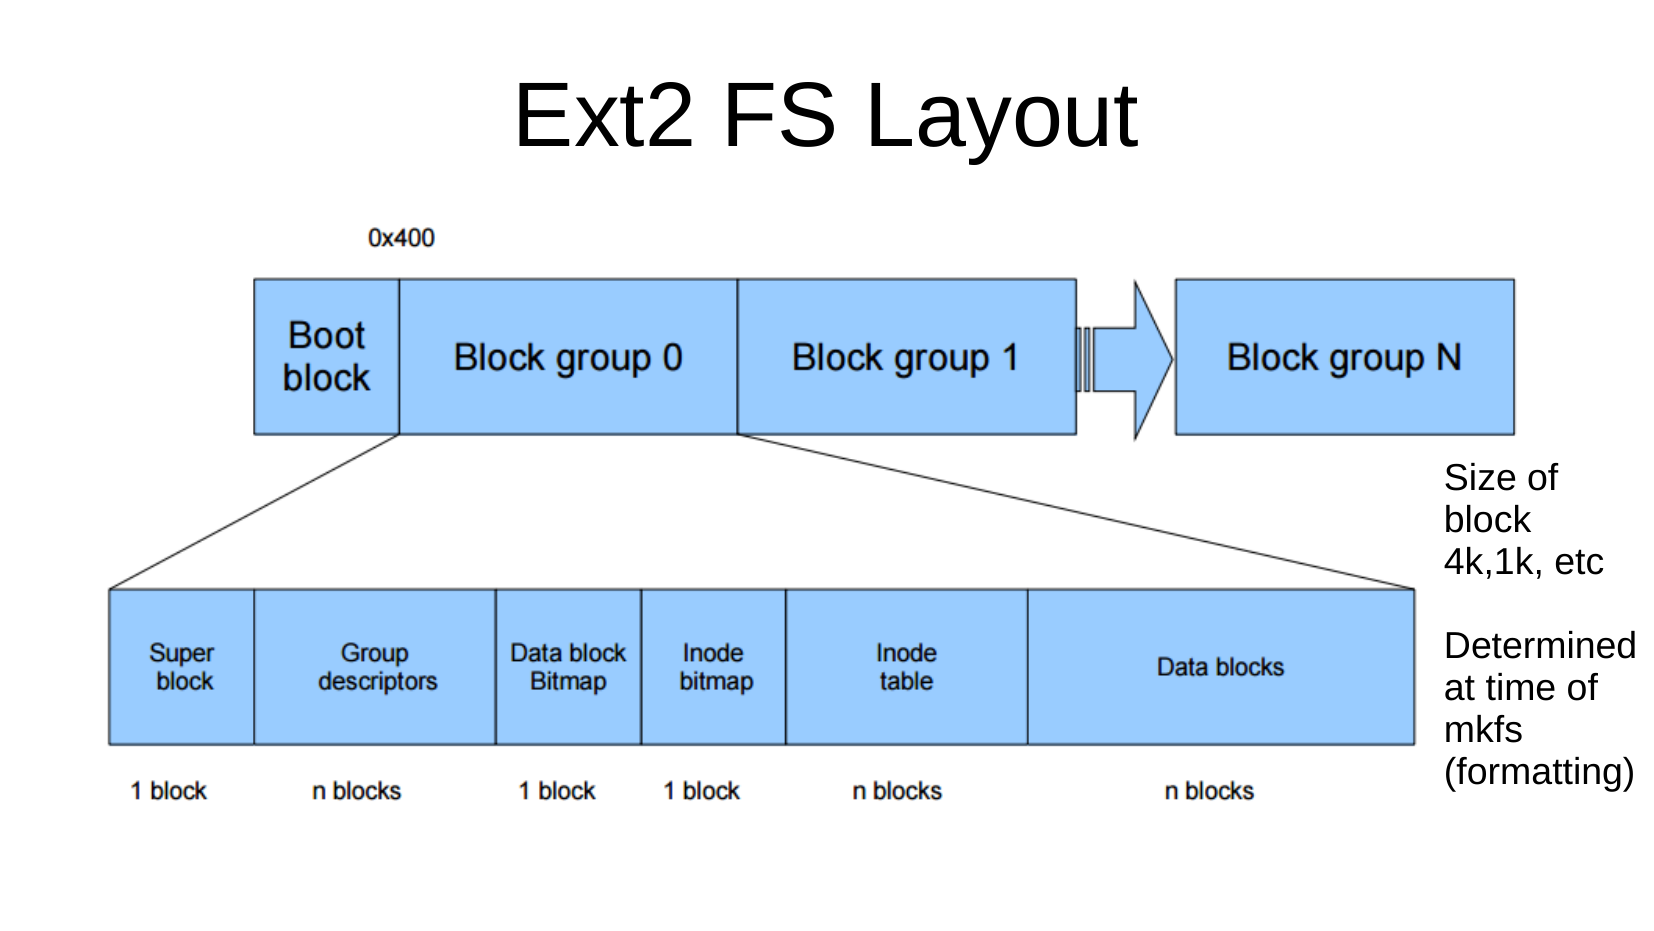

# Ext2 FS Layout
Size of block
4k,1k, etc
Determined at time of mkfs (formatting)